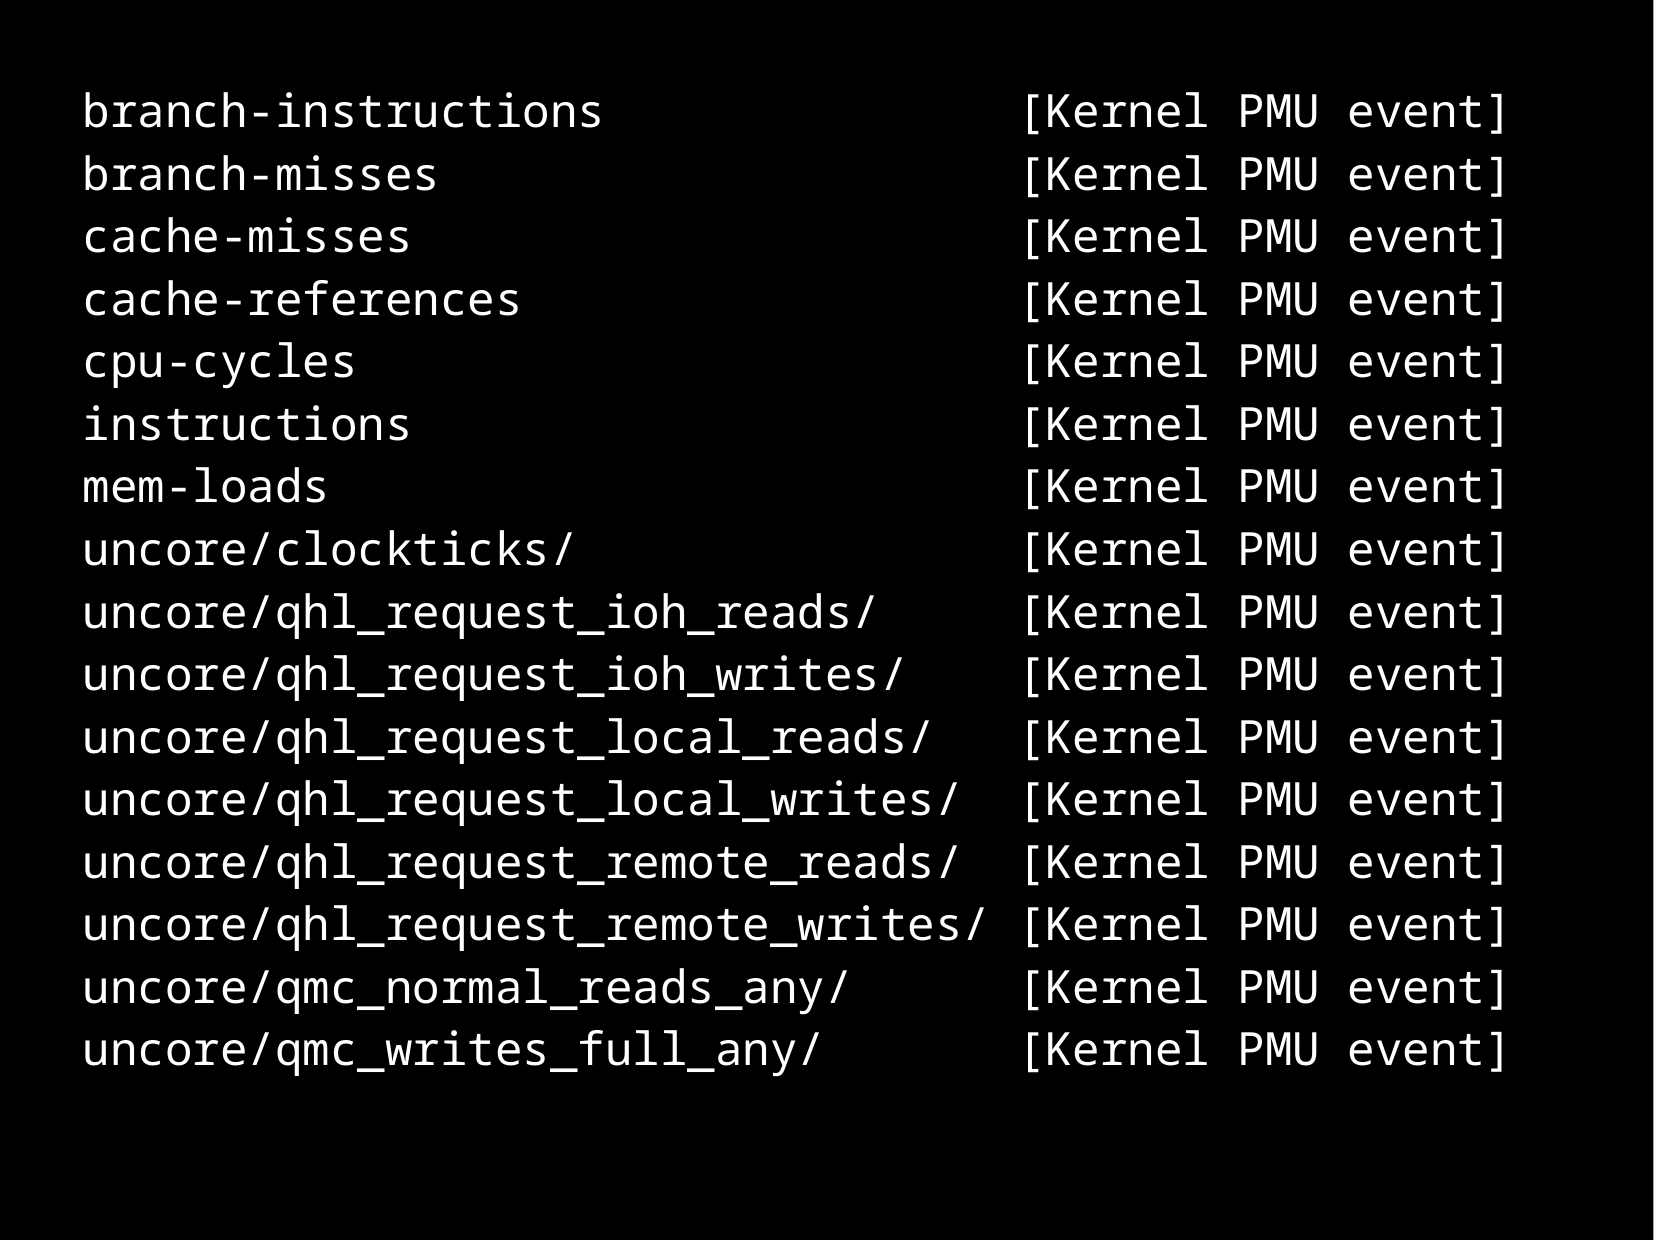

# branch-instructions [Kernel PMU event]
branch-misses [Kernel PMU event]
cache-misses [Kernel PMU event]
cache-references [Kernel PMU event]
cpu-cycles [Kernel PMU event]
instructions [Kernel PMU event]
mem-loads [Kernel PMU event]
uncore/clockticks/ [Kernel PMU event]
uncore/qhl_request_ioh_reads/ [Kernel PMU event]
uncore/qhl_request_ioh_writes/ [Kernel PMU event]
uncore/qhl_request_local_reads/ [Kernel PMU event]
uncore/qhl_request_local_writes/ [Kernel PMU event]
uncore/qhl_request_remote_reads/ [Kernel PMU event]
uncore/qhl_request_remote_writes/ [Kernel PMU event]
uncore/qmc_normal_reads_any/ [Kernel PMU event]
uncore/qmc_writes_full_any/ [Kernel PMU event]